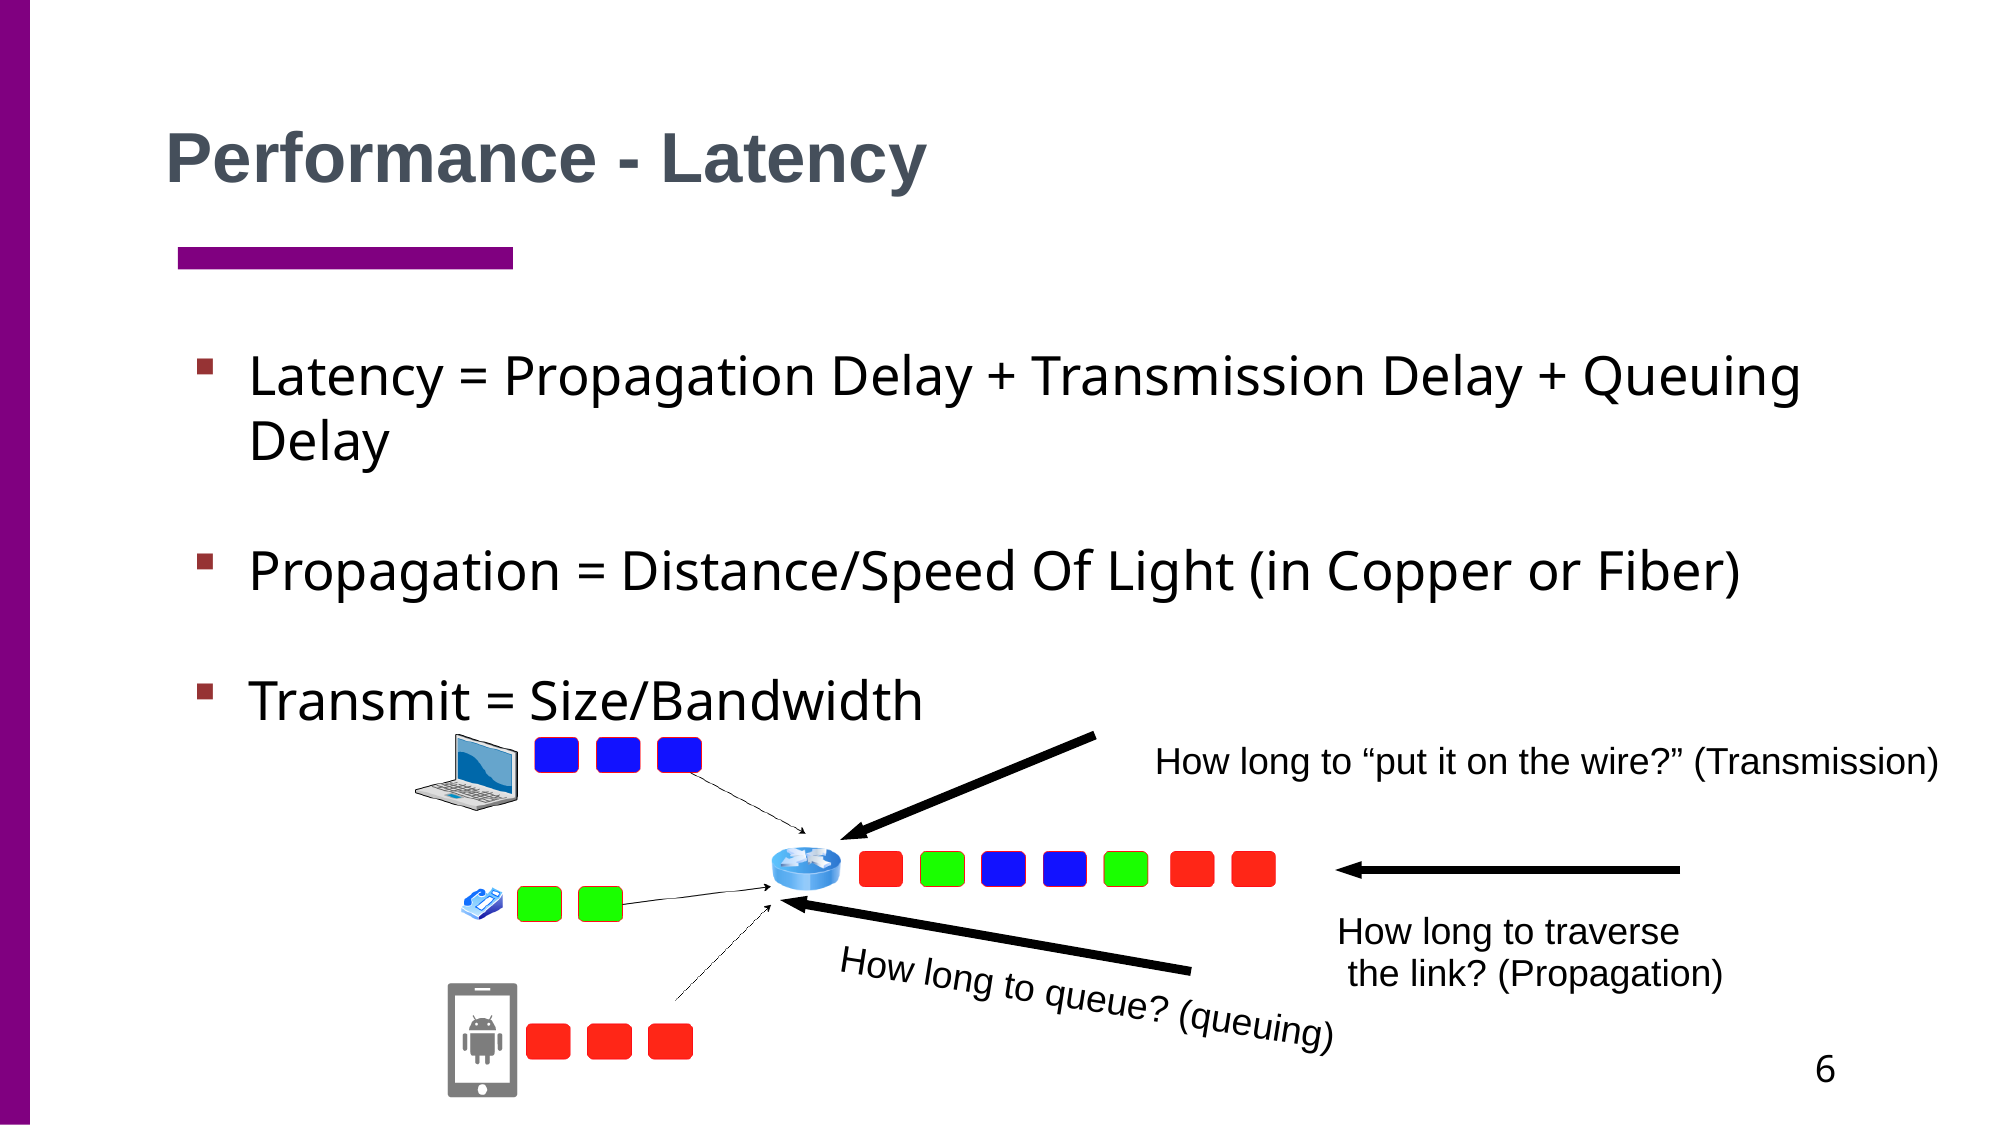

Performance - Latency
Latency = Propagation Delay + Transmission Delay + Queuing Delay
Propagation = Distance/Speed Of Light (in Copper or Fiber)
Transmit = Size/Bandwidth
How long to “put it on the wire?” (Transmission)
How long to traverse
 the link? (Propagation)
How long to queue? (queuing)